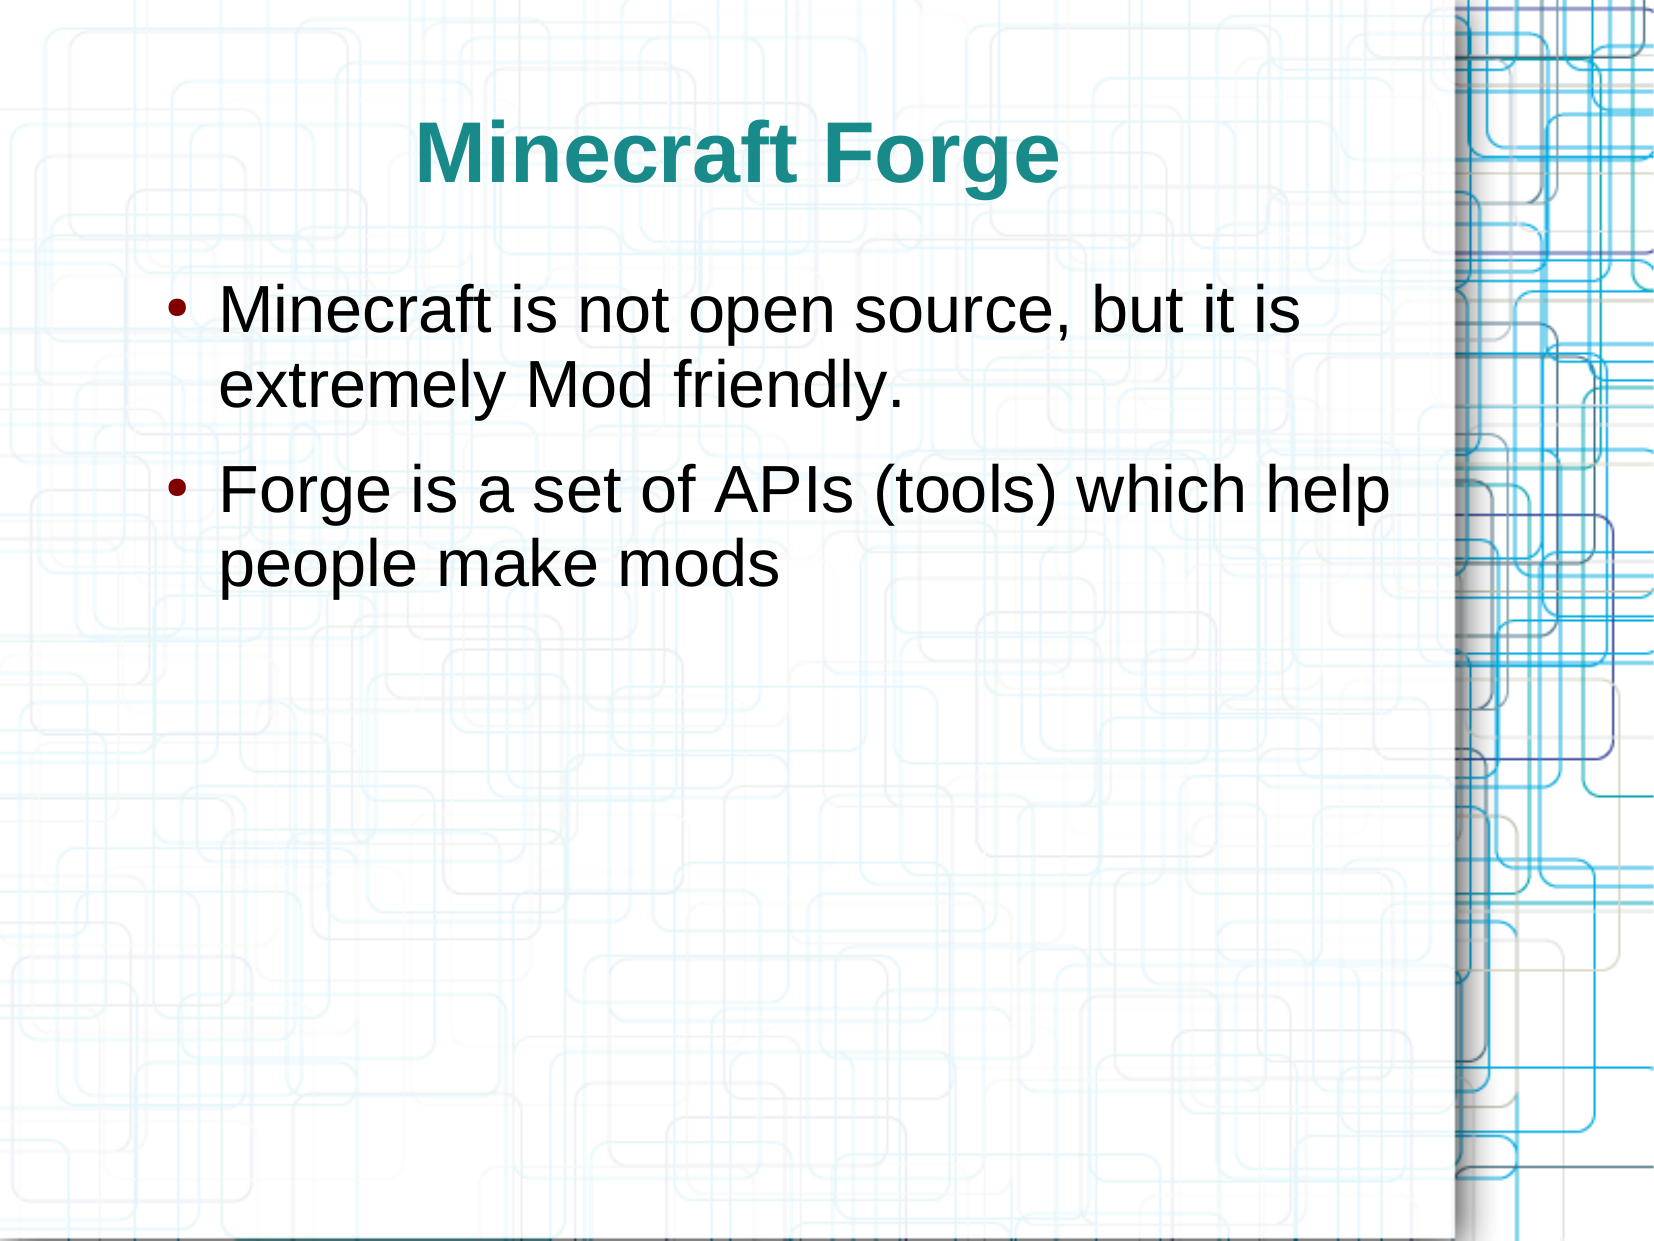

# Minecraft Forge
Minecraft is not open source, but it is extremely Mod friendly.
Forge is a set of APIs (tools) which help people make mods